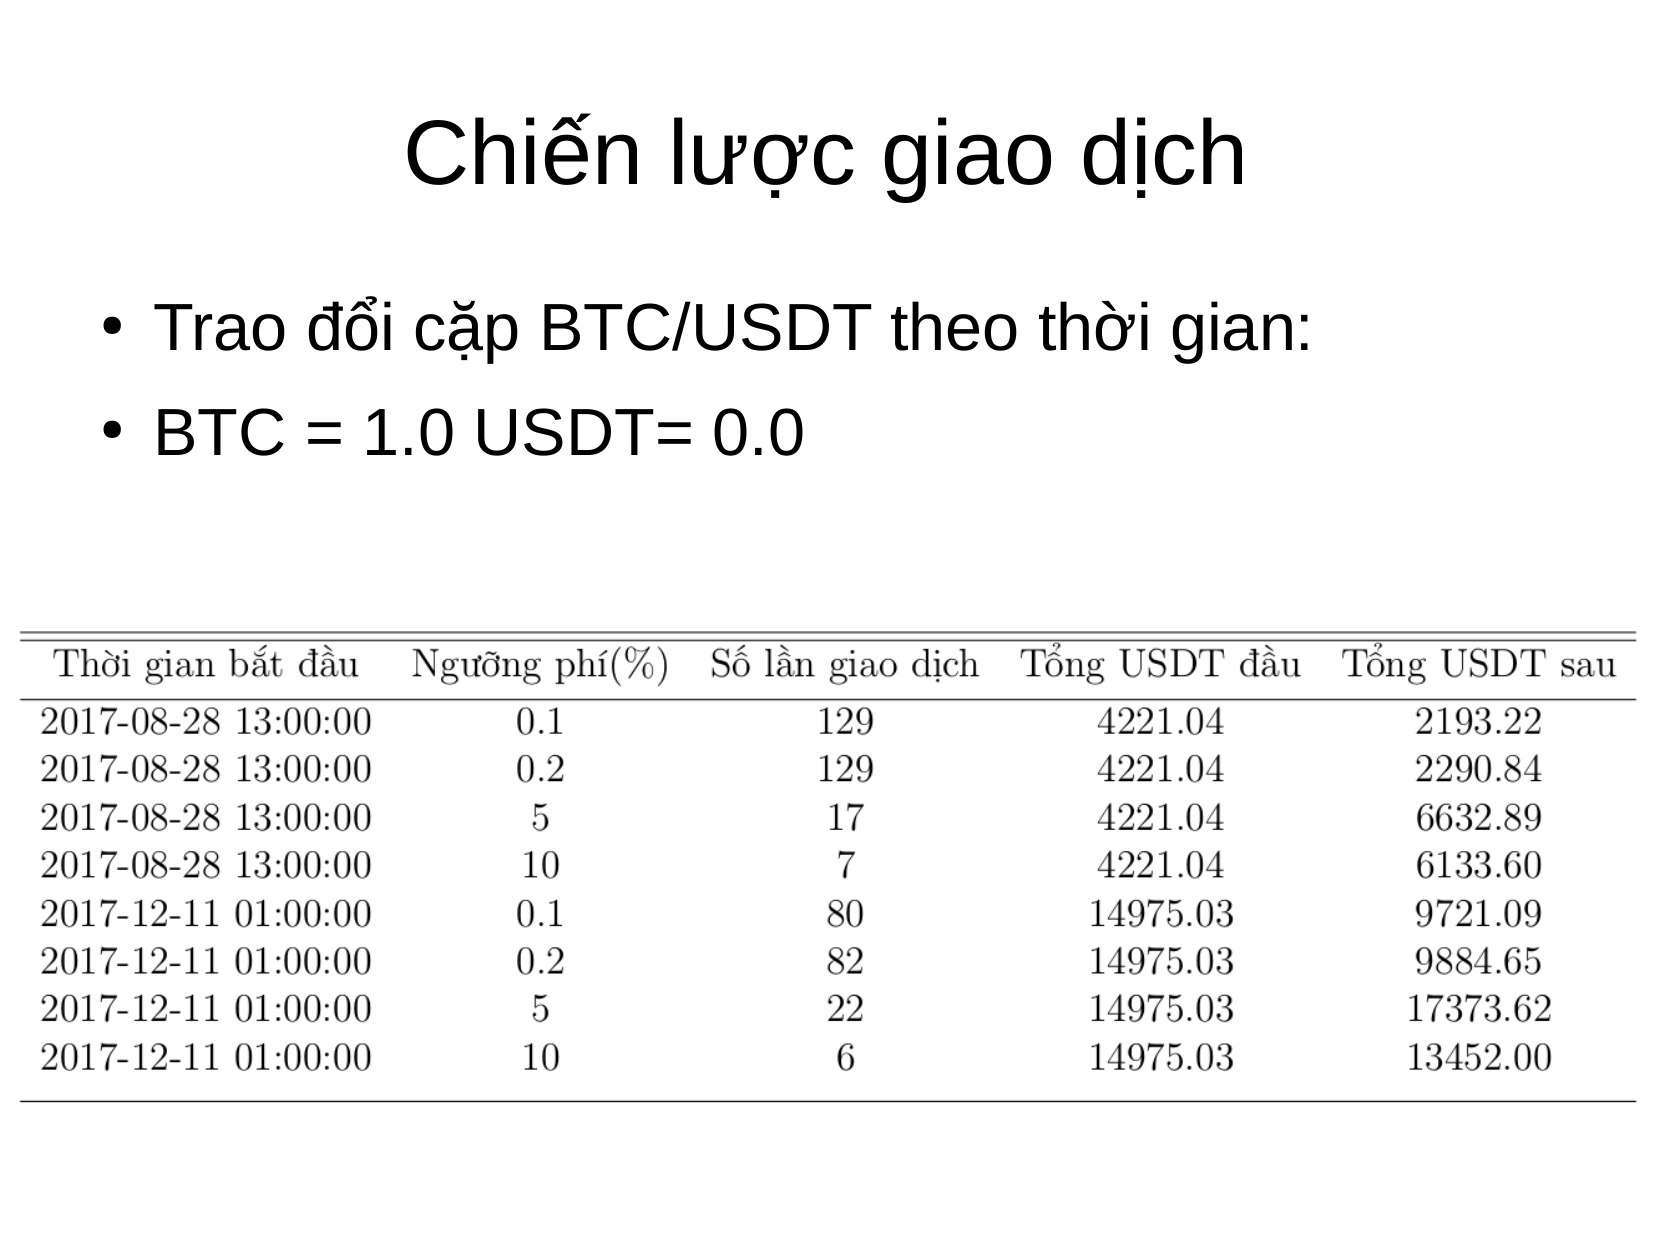

# Chiến lược giao dịch
Trao đổi cặp BTC/USDT theo thời gian:
BTC = 1.0 USDT= 0.0